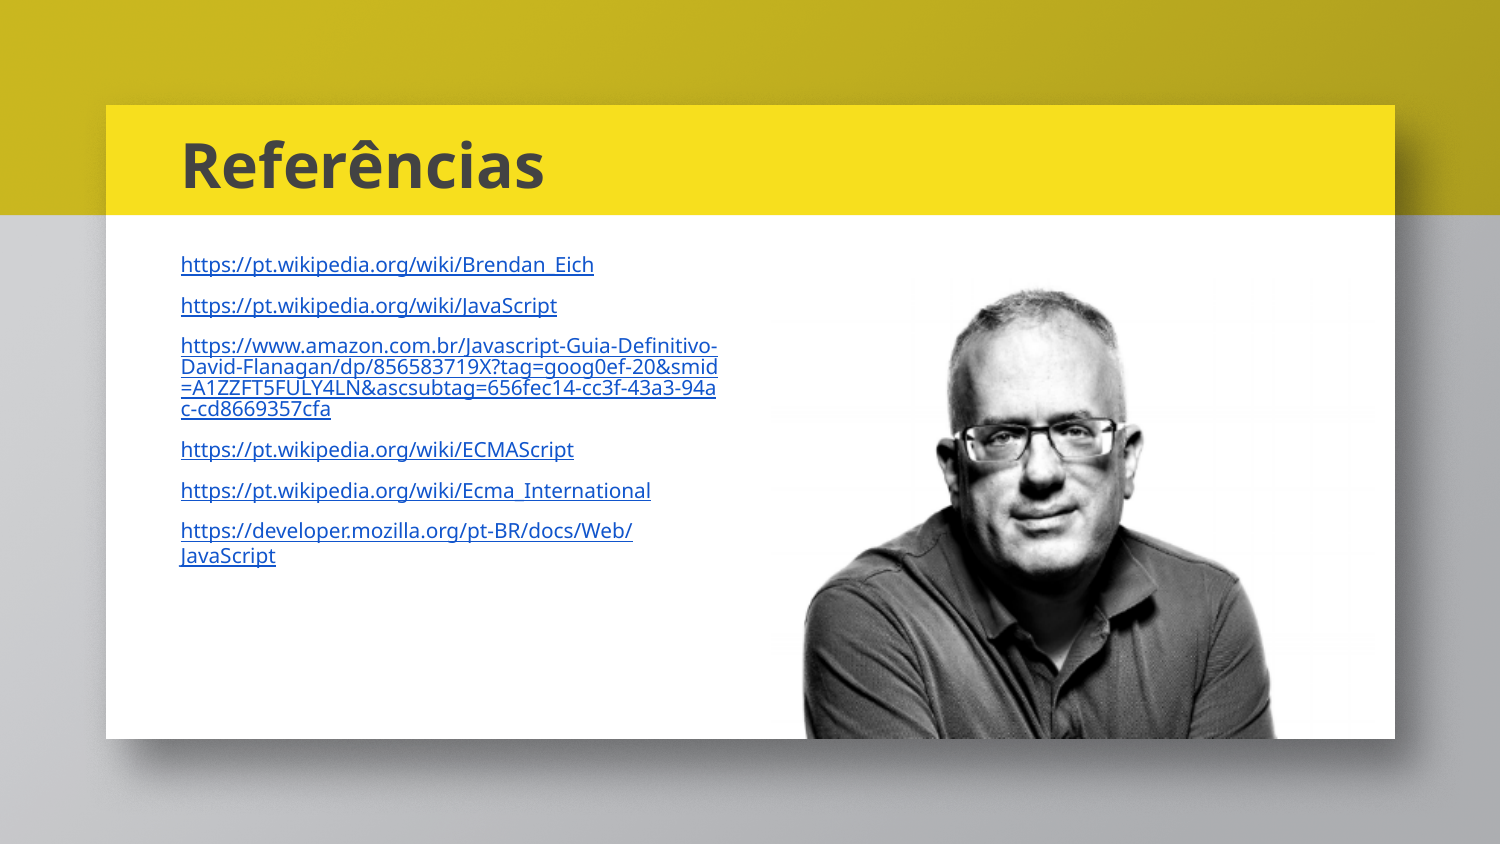

# Referências
https://pt.wikipedia.org/wiki/Brendan_Eich
https://pt.wikipedia.org/wiki/JavaScript
https://www.amazon.com.br/Javascript-Guia-Definitivo-David-Flanagan/dp/856583719X?tag=goog0ef-20&smid=A1ZZFT5FULY4LN&ascsubtag=656fec14-cc3f-43a3-94ac-cd8669357cfa
https://pt.wikipedia.org/wiki/ECMAScript
https://pt.wikipedia.org/wiki/Ecma_International
https://developer.mozilla.org/pt-BR/docs/Web/JavaScript